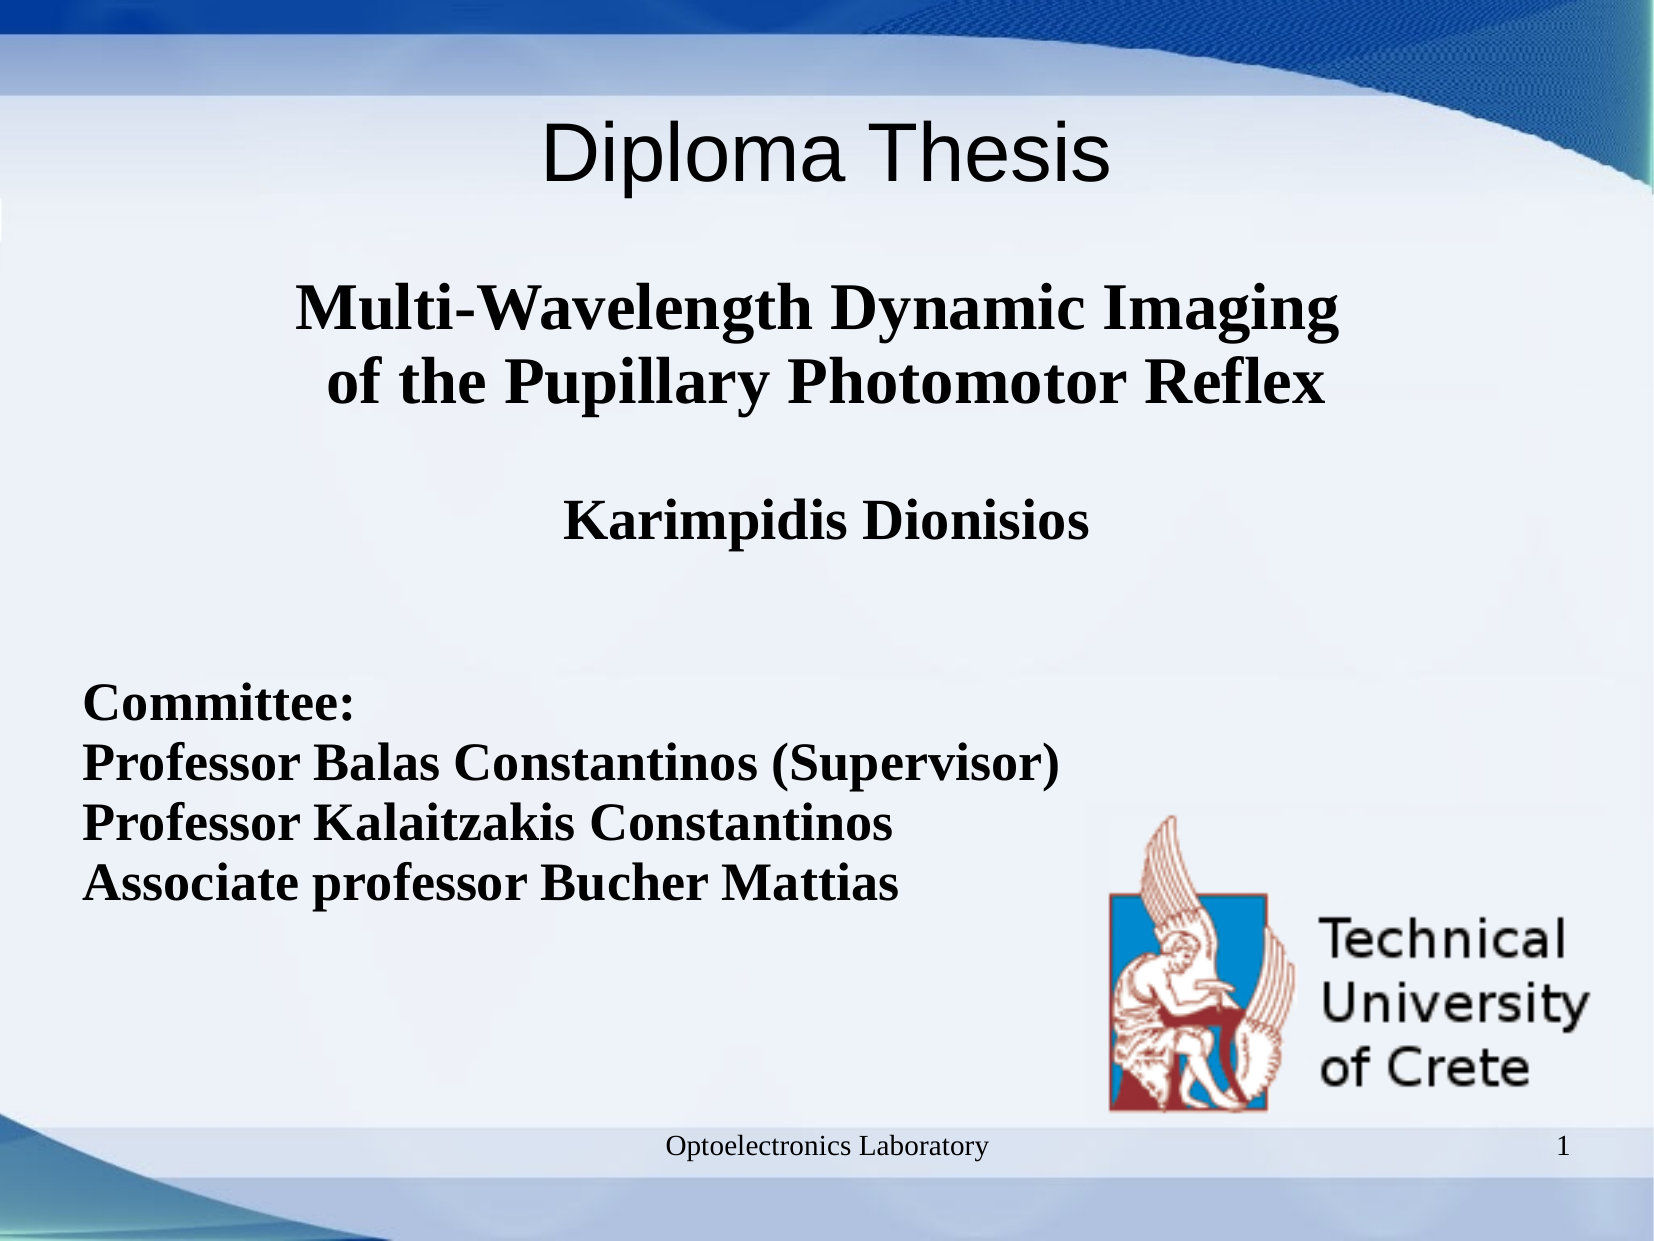

# Diploma Thesis
Multi-Wavelength Dynamic Imaging
of the Pupillary Photomotor Reflex
Karimpidis Dionisios
Committee:
Professor Balas Constantinos (Supervisor)
Professor Kalaitzakis Constantinos
Associate professor Bucher Mattias
Optoelectronics Laboratory
1